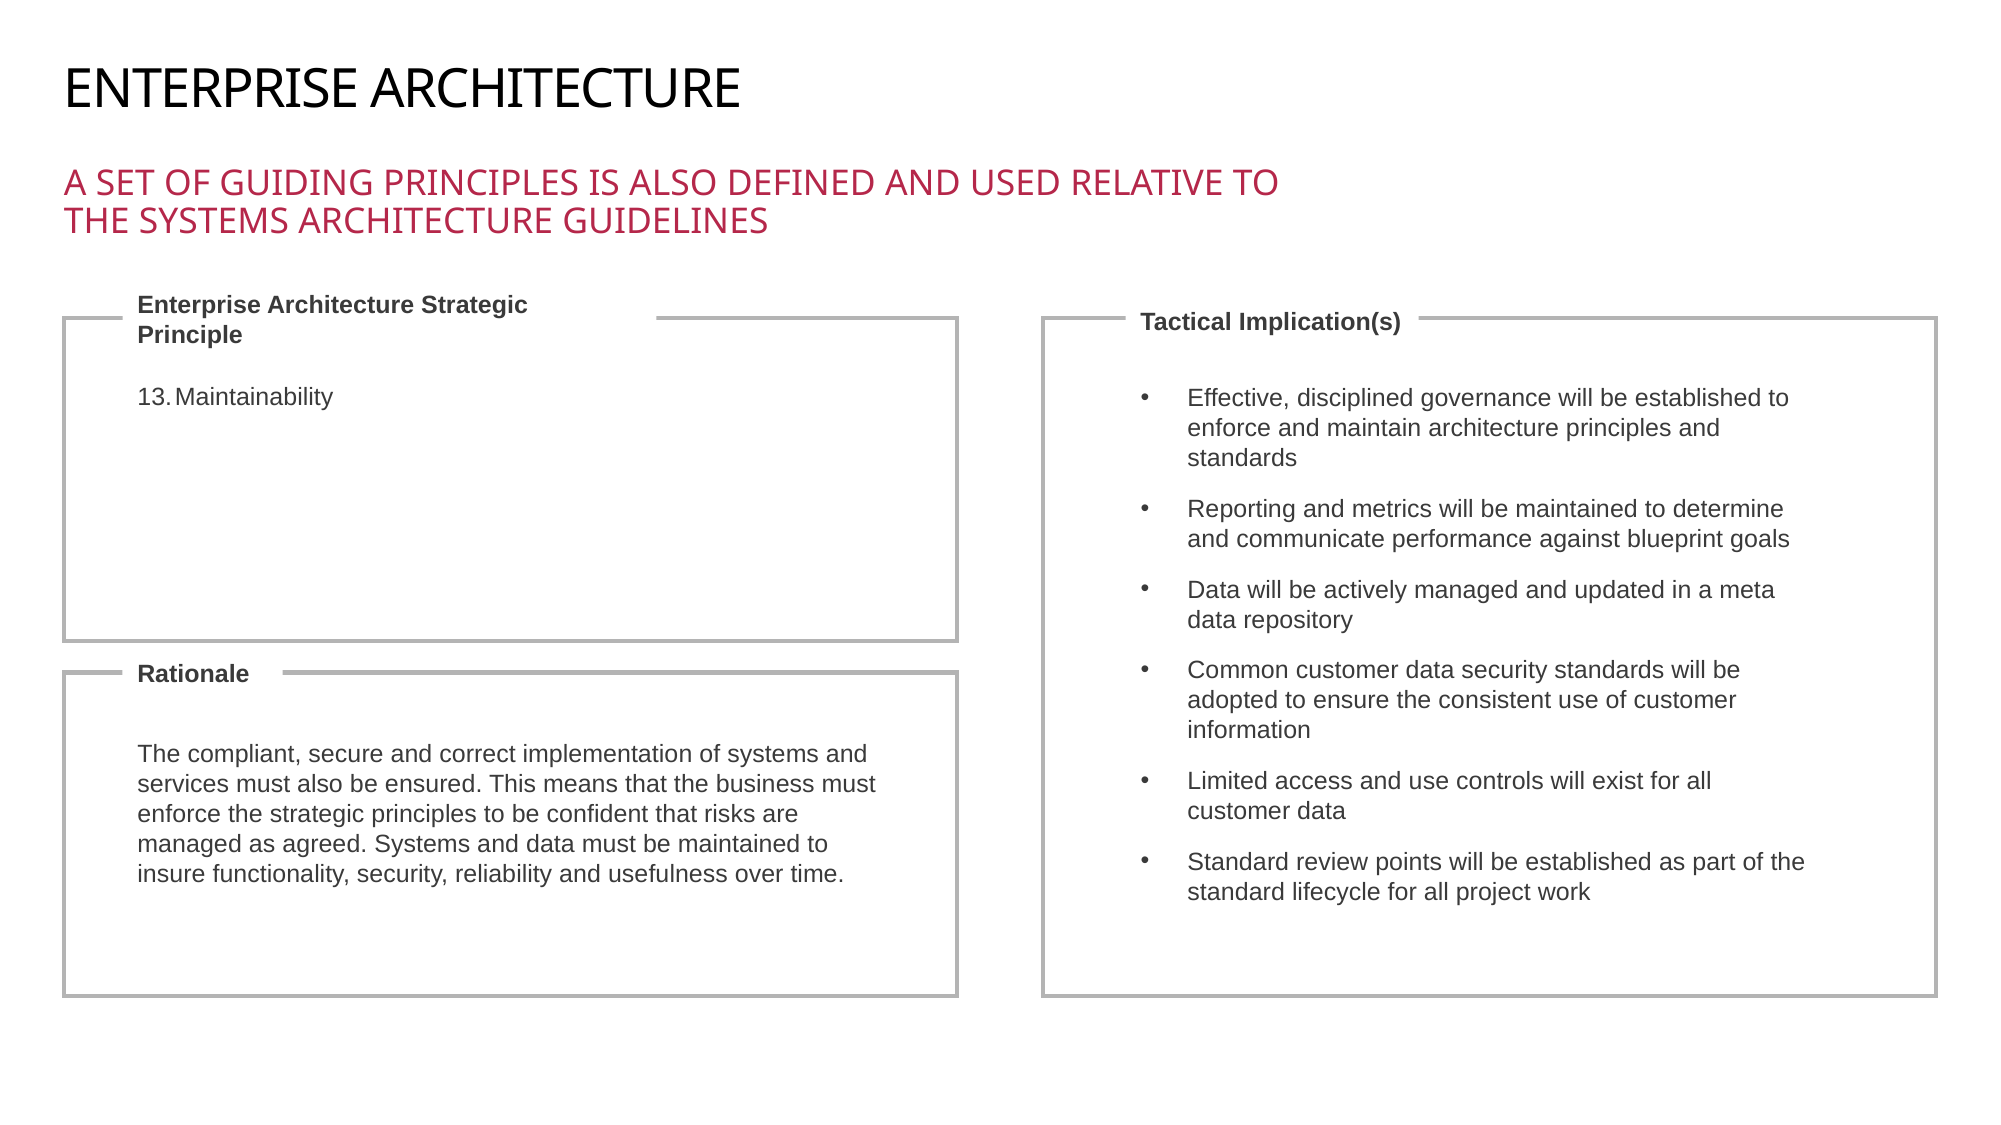

Enterprise Architecture
A set of guiding principles is also defined and used relative to the systems architecture guidelines
Enterprise Architecture Strategic Principle
Tactical Implication(s)
Maintainability
Effective, disciplined governance will be established to enforce and maintain architecture principles and standards
Reporting and metrics will be maintained to determine and communicate performance against blueprint goals
Data will be actively managed and updated in a meta data repository
Common customer data security standards will be adopted to ensure the consistent use of customer information
Limited access and use controls will exist for all customer data
Standard review points will be established as part of the standard lifecycle for all project work
Rationale
The compliant, secure and correct implementation of systems and services must also be ensured. This means that the business must enforce the strategic principles to be confident that risks are managed as agreed. Systems and data must be maintained to insure functionality, security, reliability and usefulness over time.